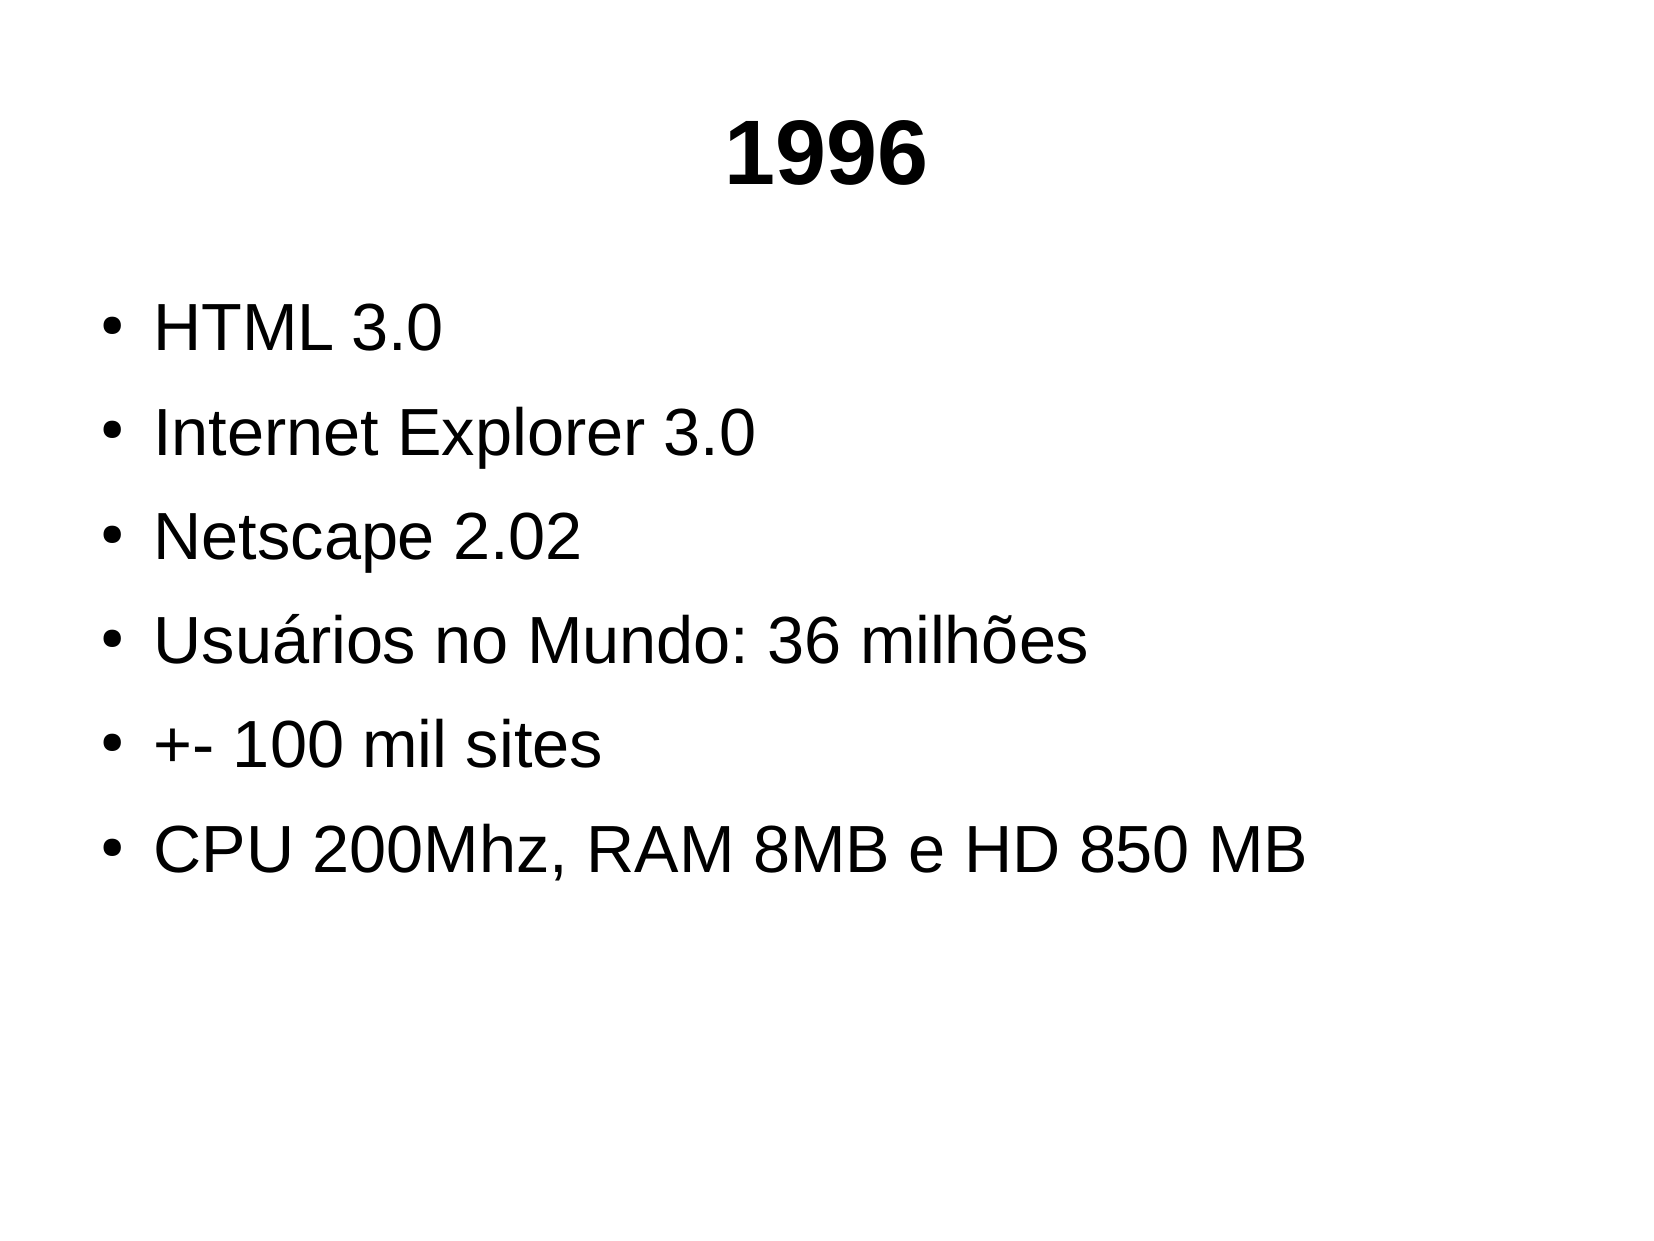

# 1996
HTML 3.0
Internet Explorer 3.0
Netscape 2.02
Usuários no Mundo: 36 milhões
+- 100 mil sites
CPU 200Mhz, RAM 8MB e HD 850 MB